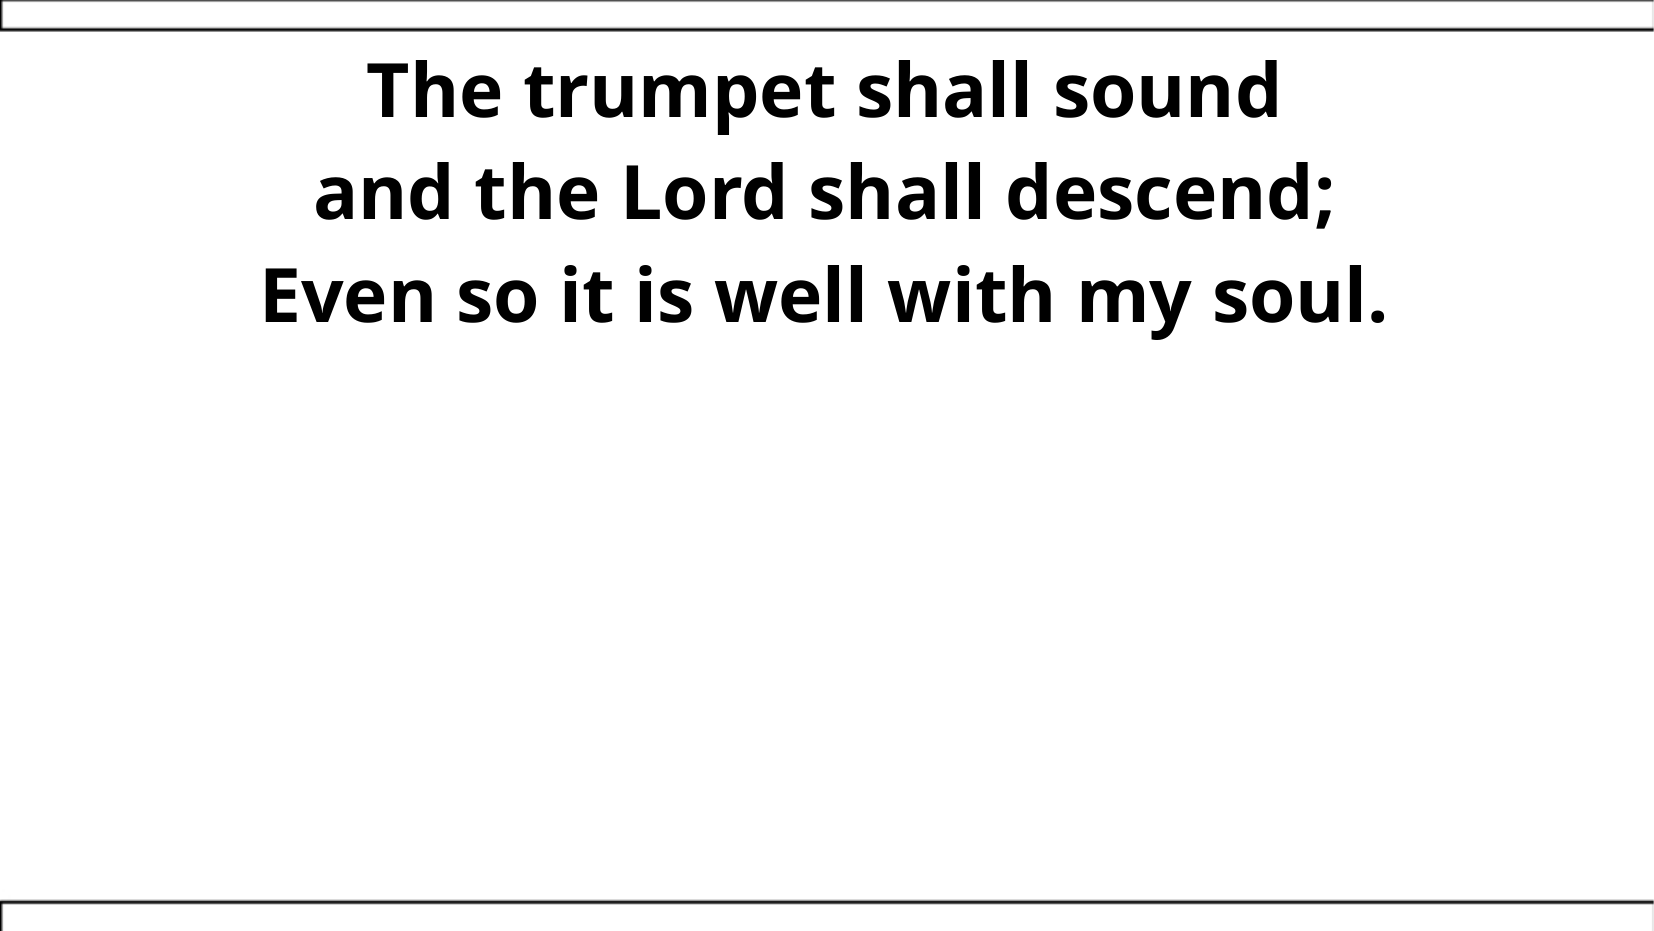

The trumpet shall sound
and the Lord shall descend;
Even so it is well with my soul.